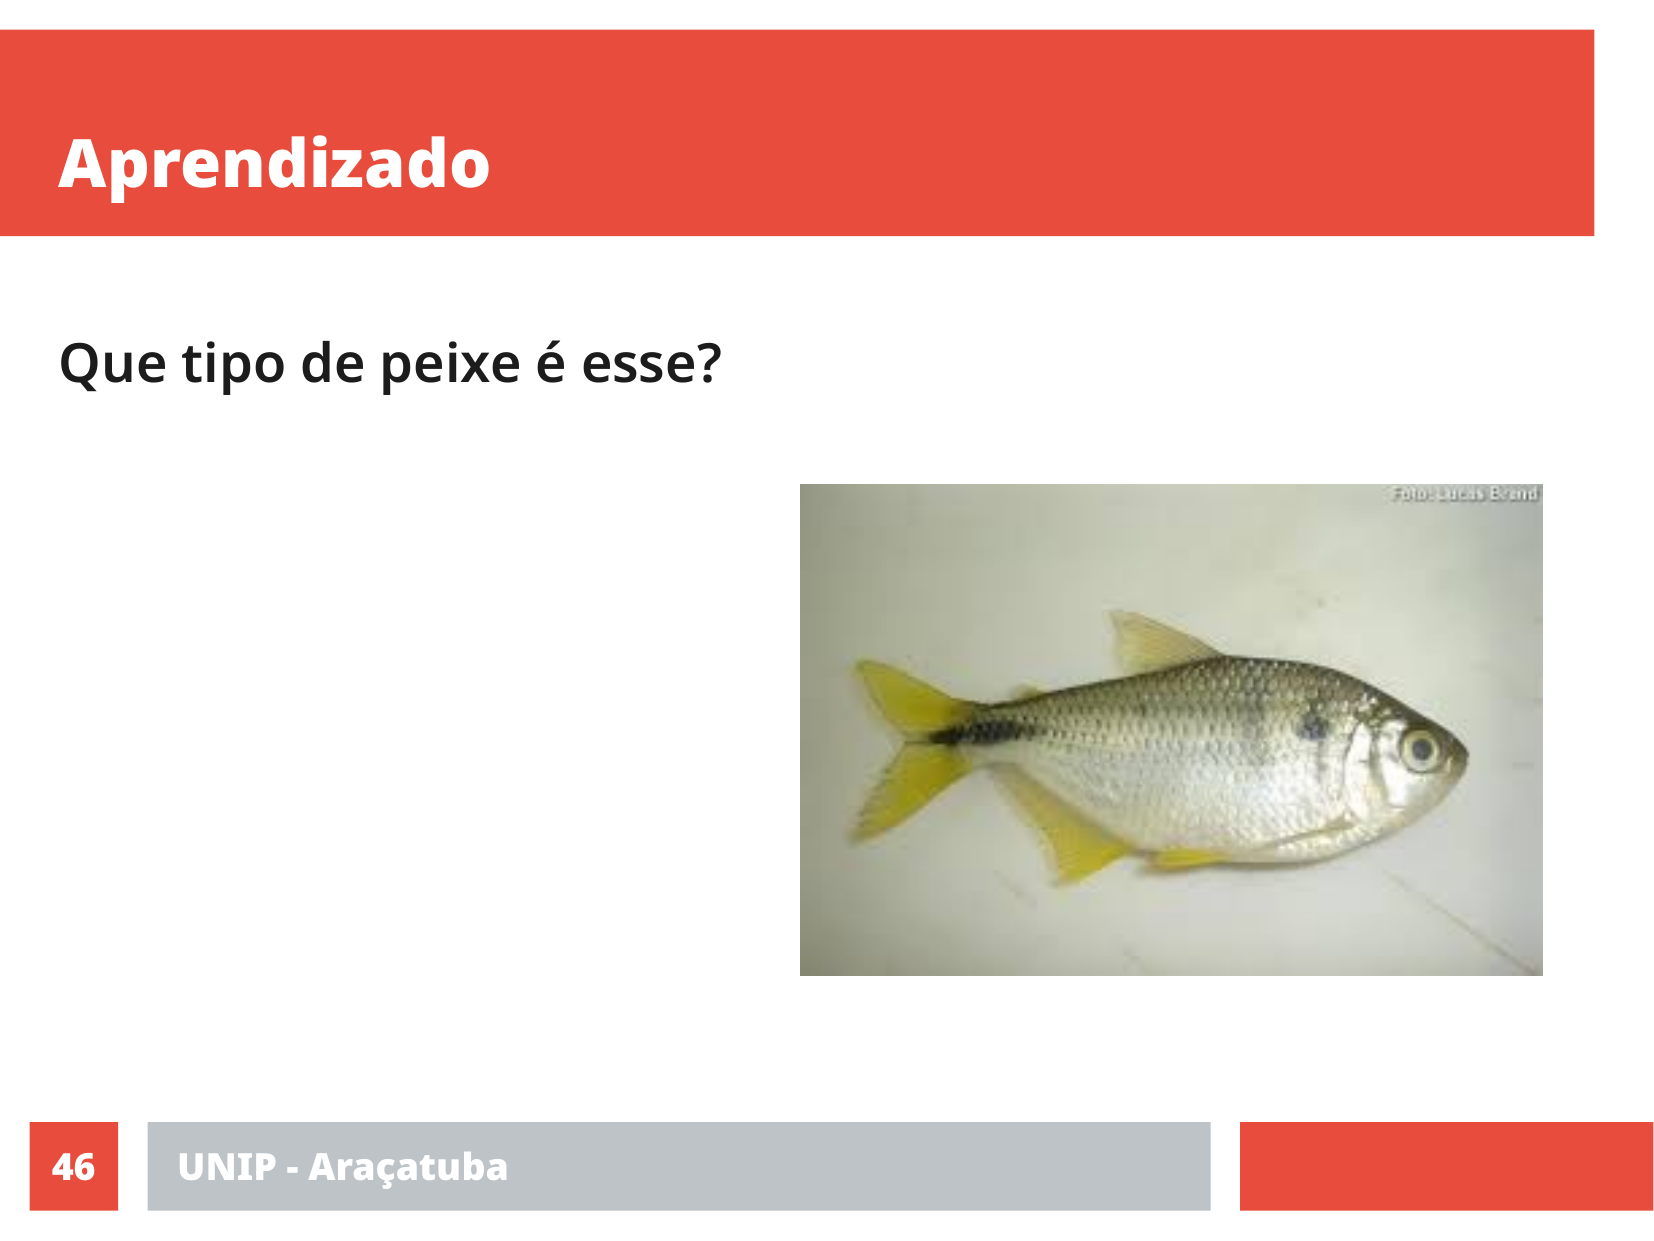

# Aprendizado
Que tipo de peixe é esse?
46
UNIP - Araçatuba